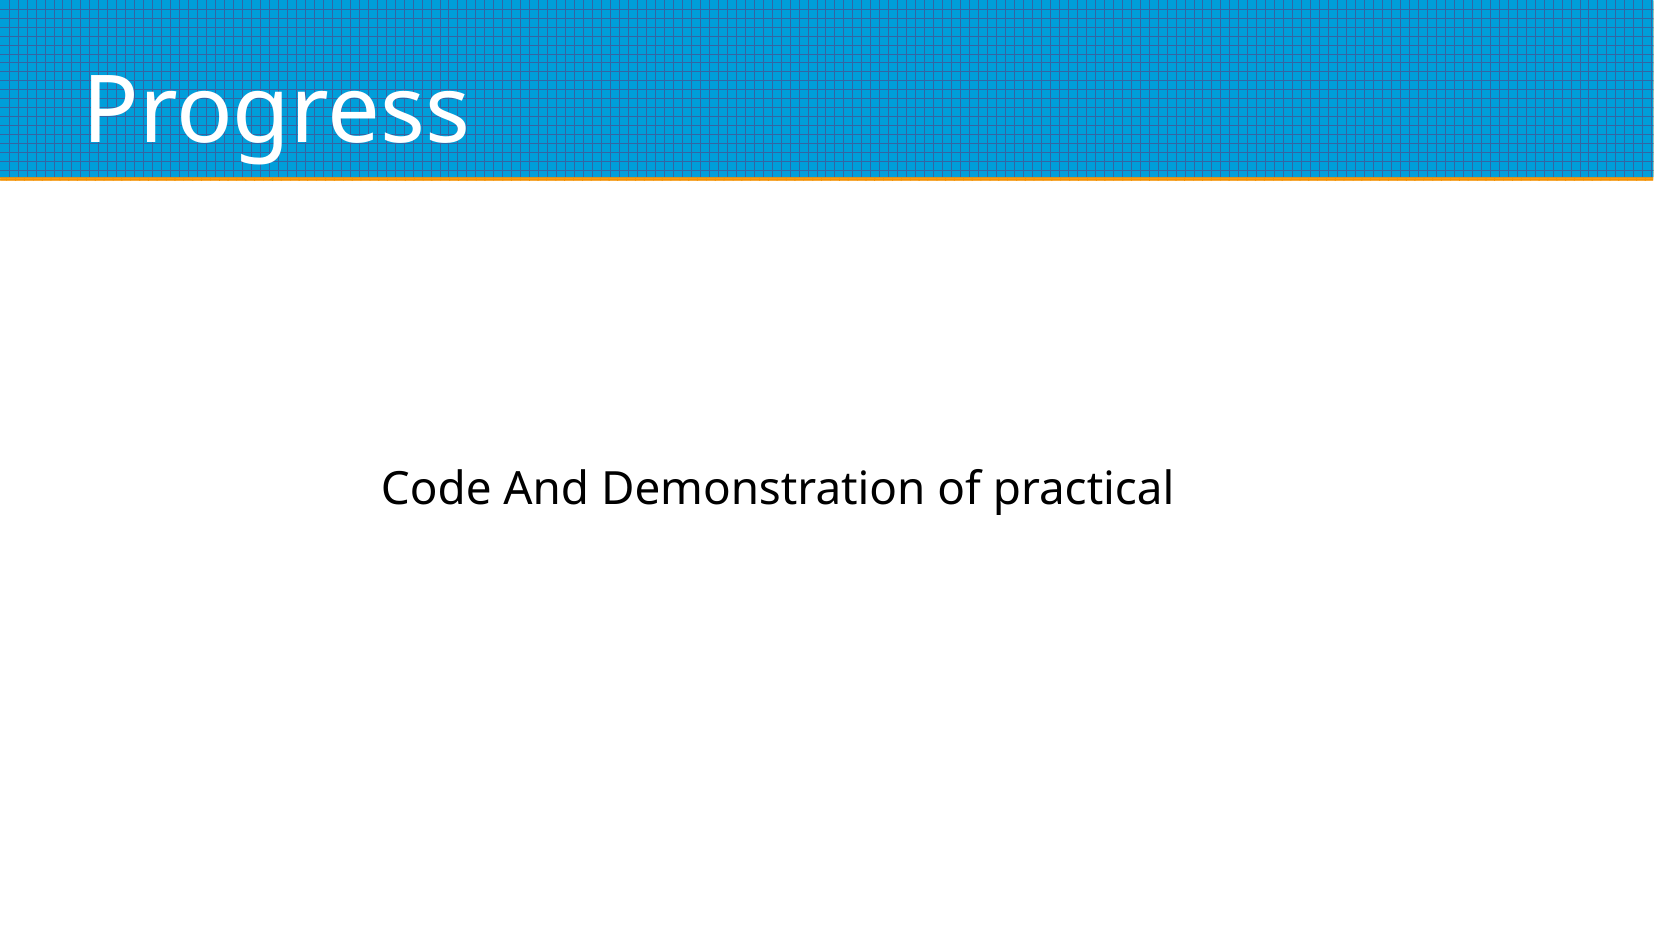

# Progress
Code And Demonstration of practical